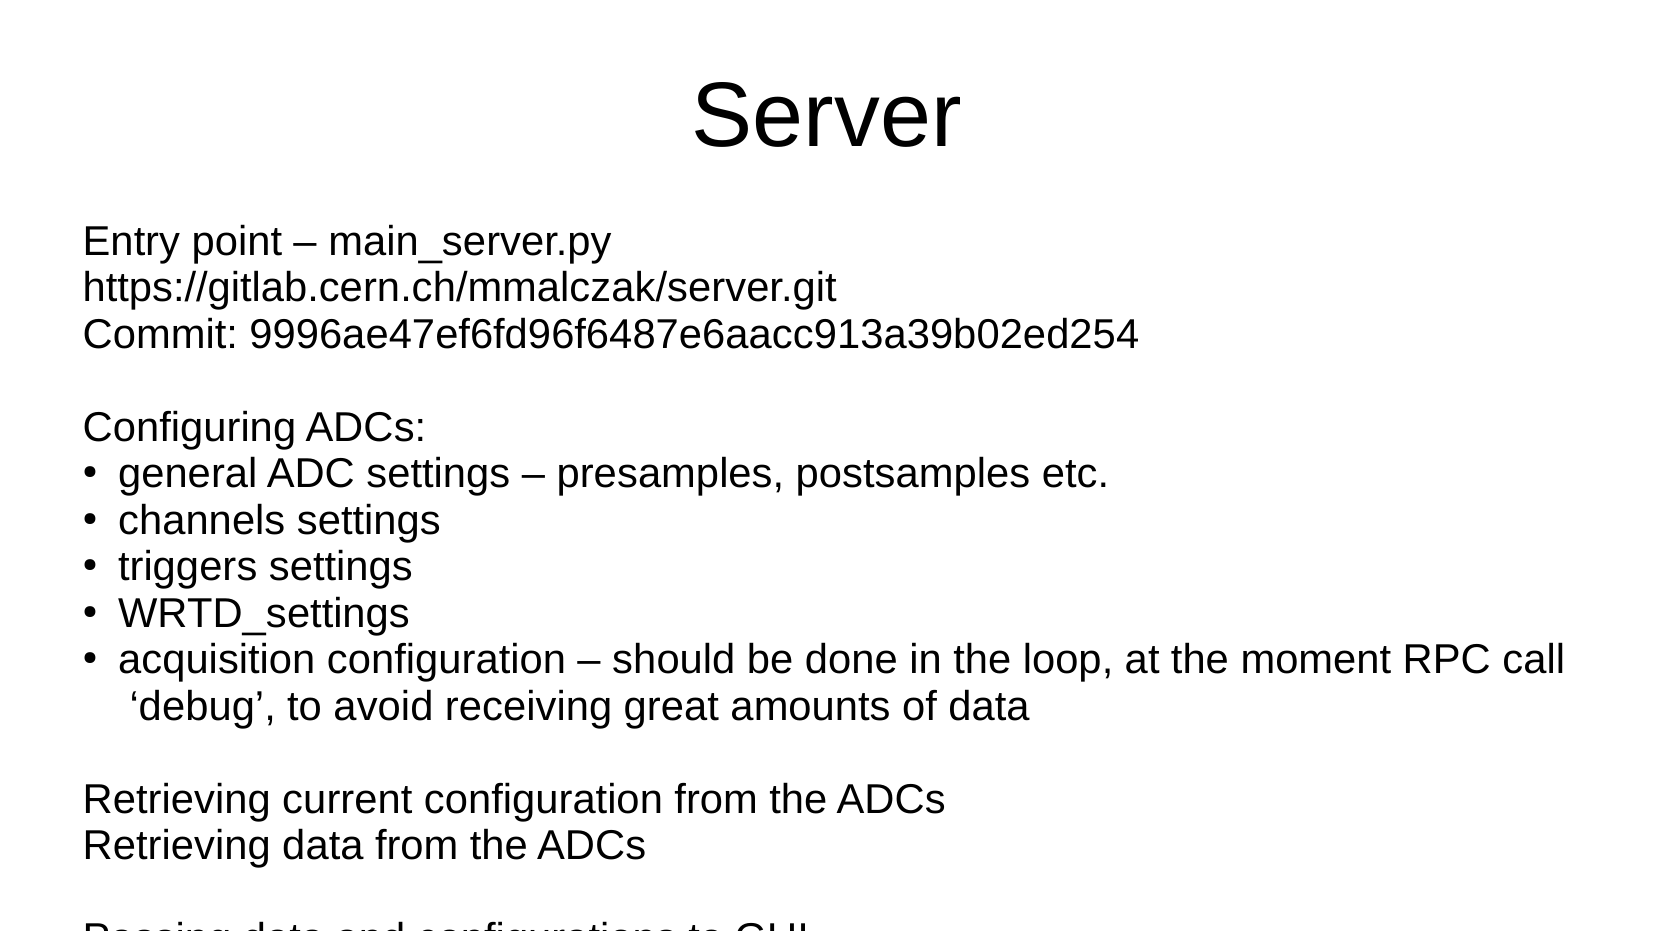

# Server
Entry point – main_server.py
https://gitlab.cern.ch/mmalczak/server.git
Commit: 9996ae47ef6fd96f6487e6aacc913a39b02ed254
Configuring ADCs:
general ADC settings – presamples, postsamples etc.
channels settings
triggers settings
WRTD_settings
acquisition configuration – should be done in the loop, at the moment RPC call ‘debug’, to avoid receiving great amounts of data
Retrieving current configuration from the ADCs
Retrieving data from the ADCs
Passing data and configurations to GUI